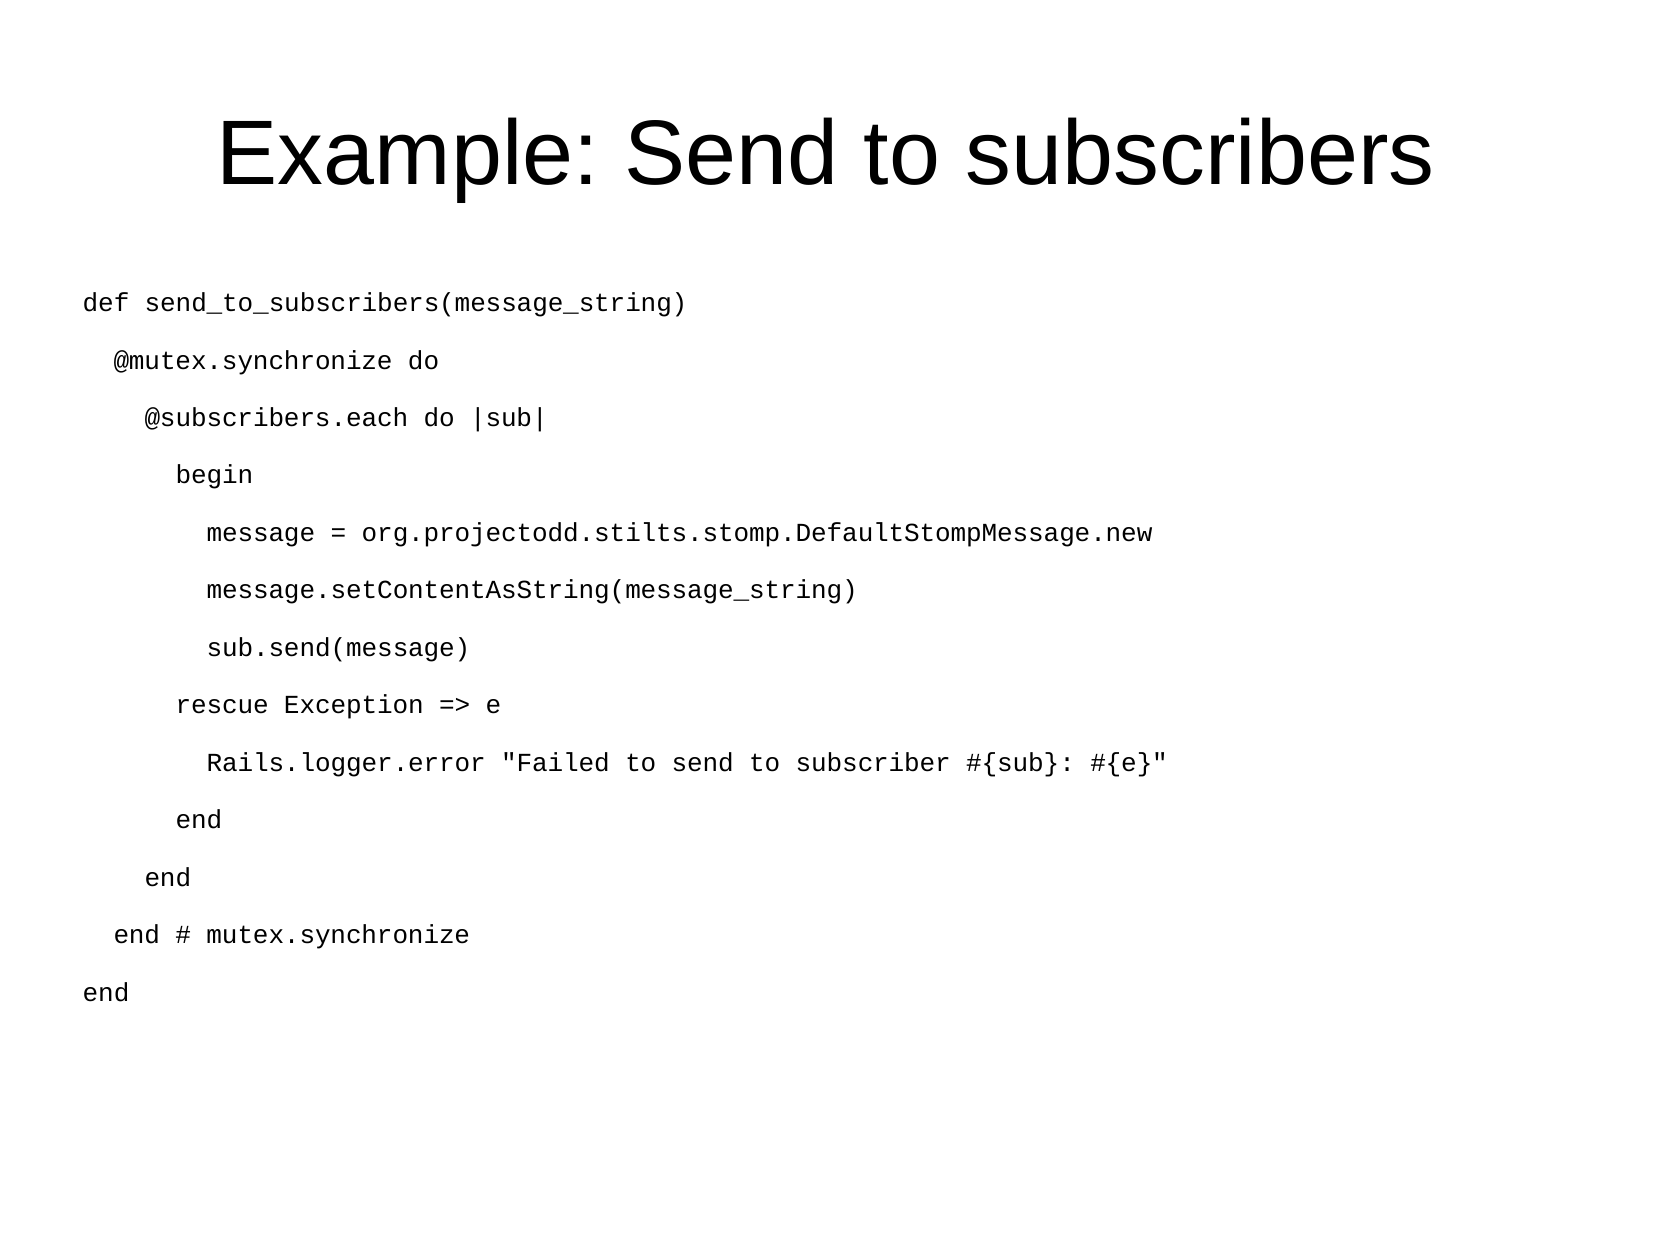

# Example: Send to subscribers
def send_to_subscribers(message_string)
 @mutex.synchronize do
 @subscribers.each do |sub|
 begin
 message = org.projectodd.stilts.stomp.DefaultStompMessage.new
 message.setContentAsString(message_string)
 sub.send(message)
 rescue Exception => e
 Rails.logger.error "Failed to send to subscriber #{sub}: #{e}"
 end
 end
 end # mutex.synchronize
end